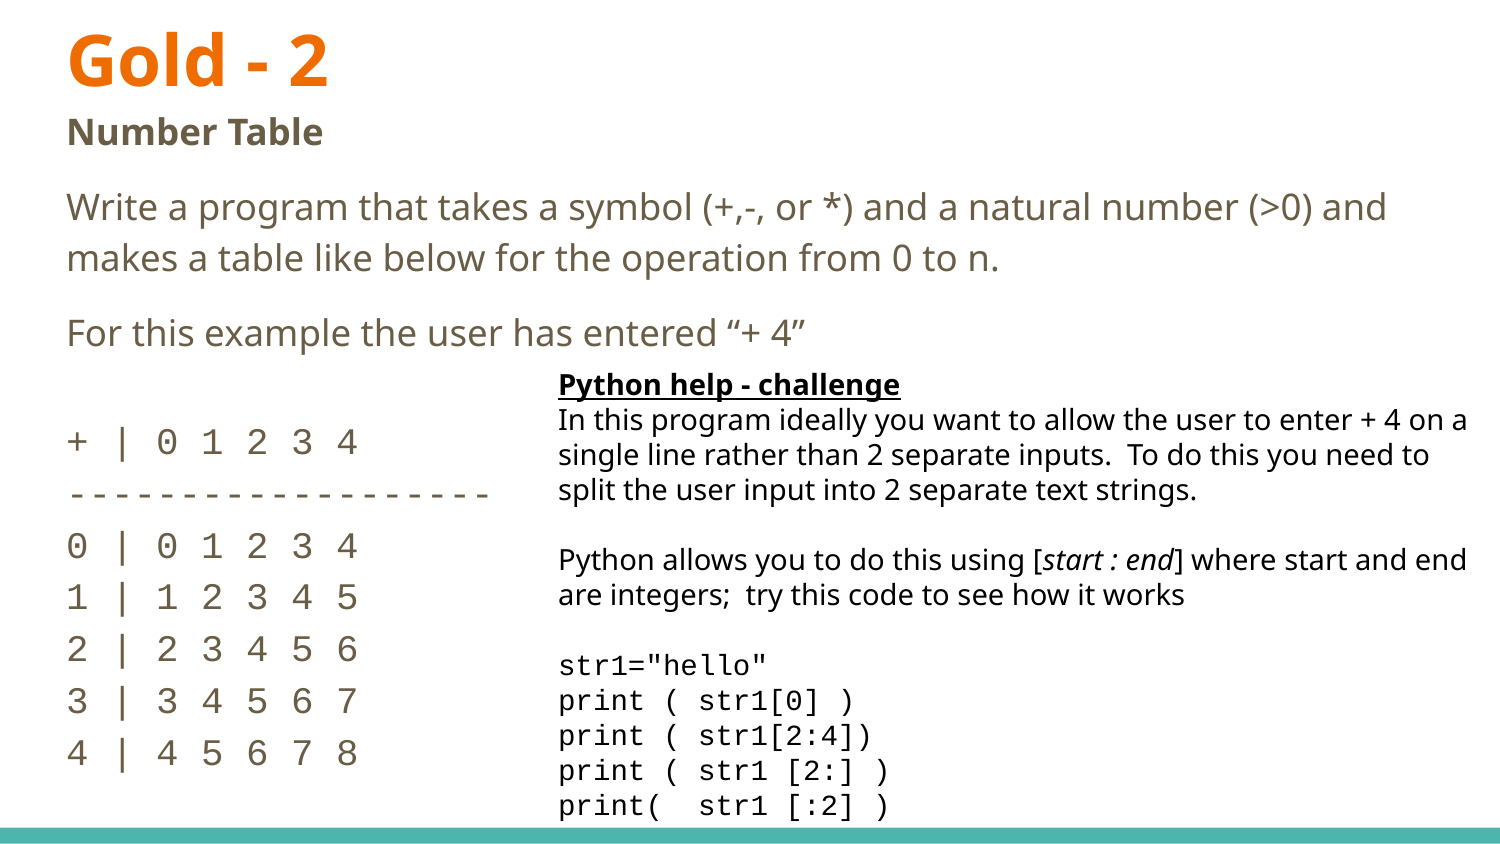

# Gold - 2
Number Table
Write a program that takes a symbol (+,-, or *) and a natural number (>0) and makes a table like below for the operation from 0 to n.
For this example the user has entered “+ 4”
Python help - challenge
In this program ideally you want to allow the user to enter + 4 on a single line rather than 2 separate inputs. To do this you need to split the user input into 2 separate text strings.
Python allows you to do this using [start : end] where start and end are integers; try this code to see how it works
str1="hello"
print ( str1[0] )
print ( str1[2:4])
print ( str1 [2:] )
print( str1 [:2] )
+ | 0 1 2 3 4
-------------------
0 | 0 1 2 3 4
1 | 1 2 3 4 5
2 | 2 3 4 5 6
3 | 3 4 5 6 7
4 | 4 5 6 7 8